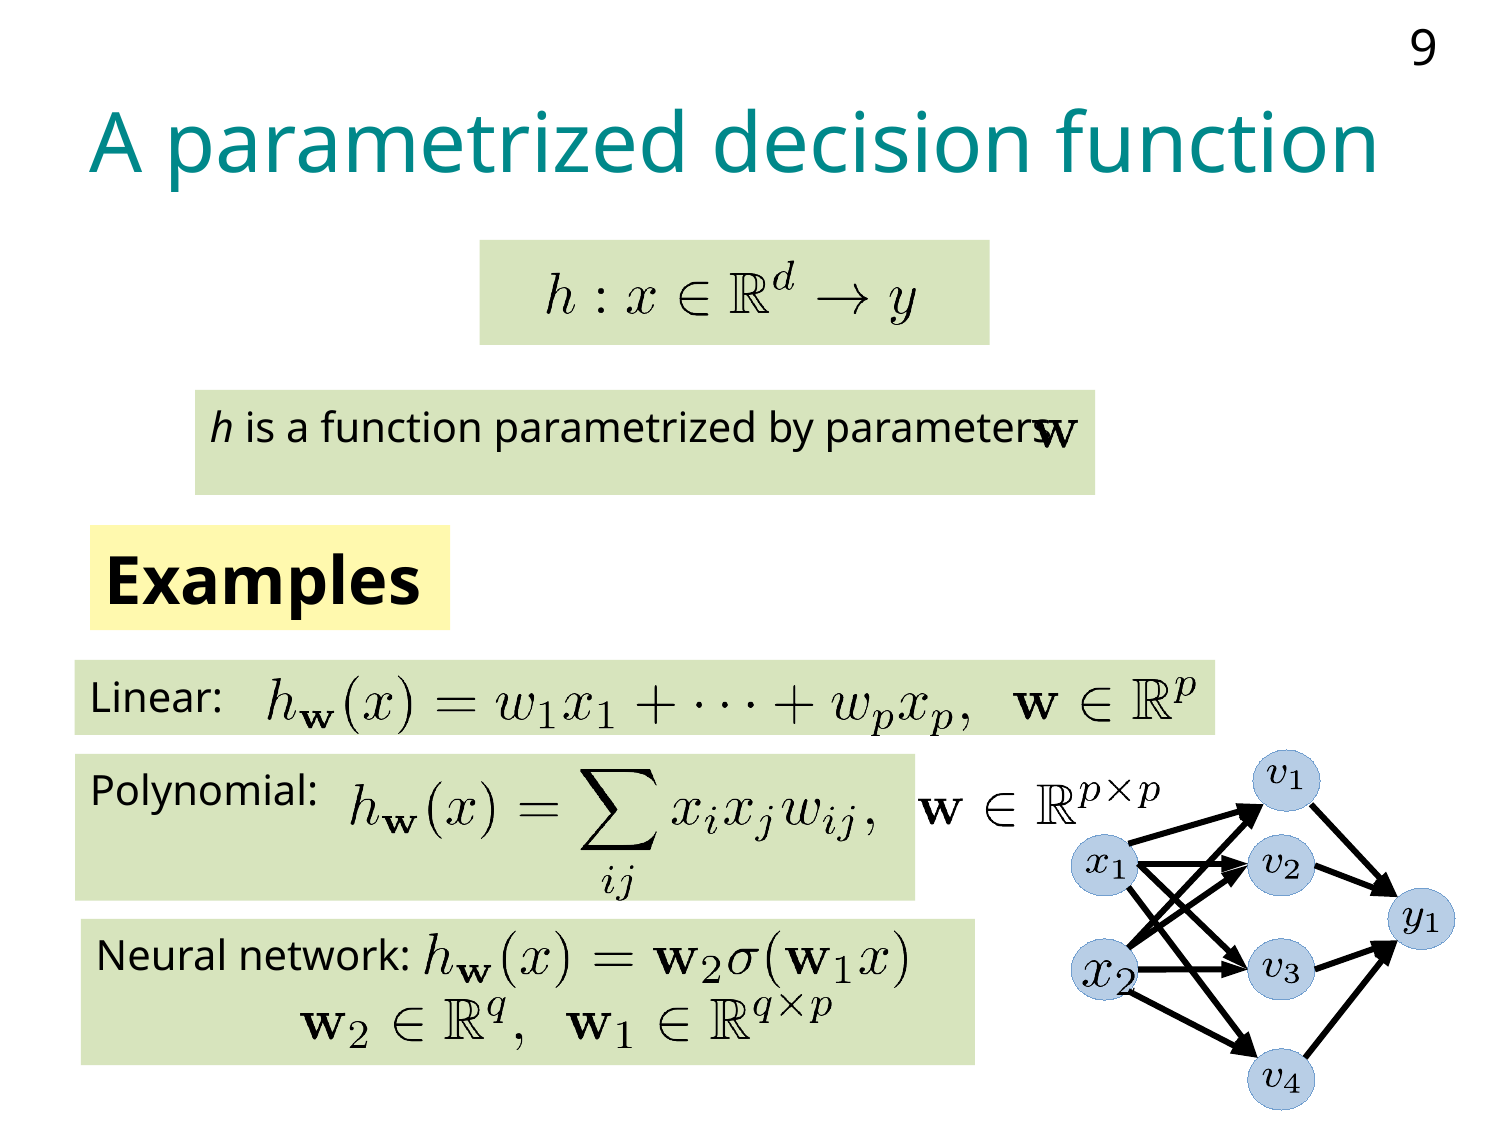

A parametrized decision function
h is a function parametrized by parameters
Examples
Linear:
Polynomial:
Neural network: